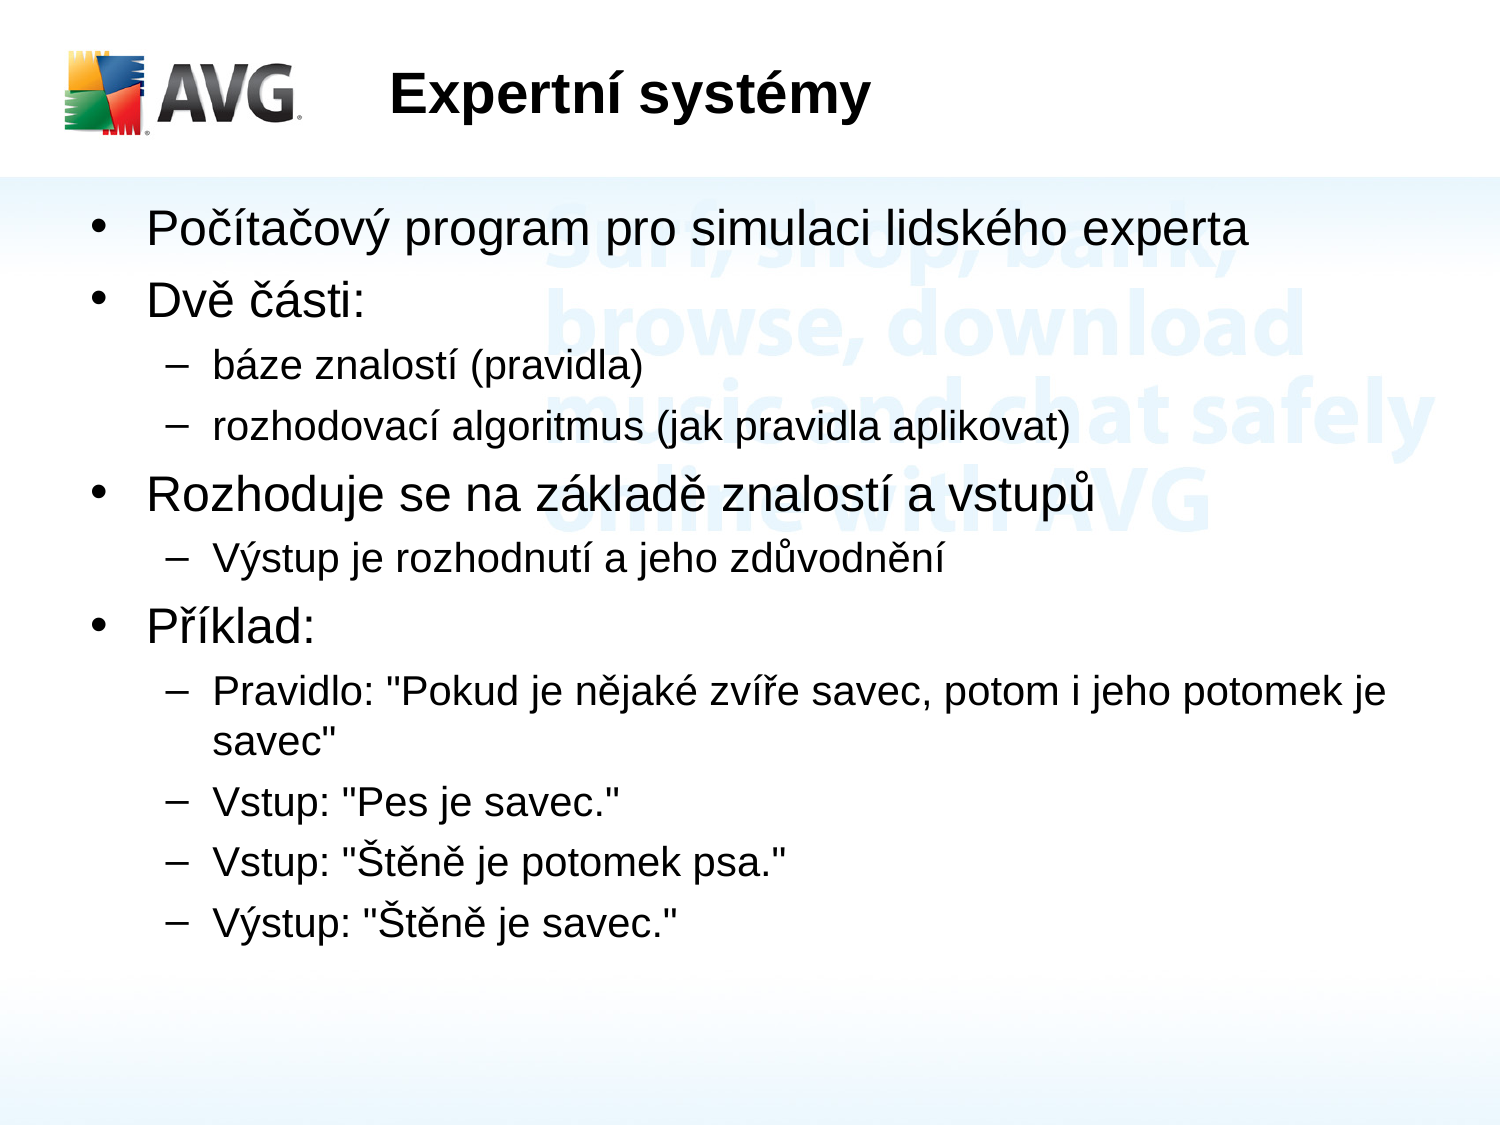

# Expertní systémy
Počítačový program pro simulaci lidského experta
Dvě části:
báze znalostí (pravidla)
rozhodovací algoritmus (jak pravidla aplikovat)
Rozhoduje se na základě znalostí a vstupů
Výstup je rozhodnutí a jeho zdůvodnění
Příklad:
Pravidlo: "Pokud je nějaké zvíře savec, potom i jeho potomek je savec"
Vstup: "Pes je savec."
Vstup: "Štěně je potomek psa."
Výstup: "Štěně je savec."